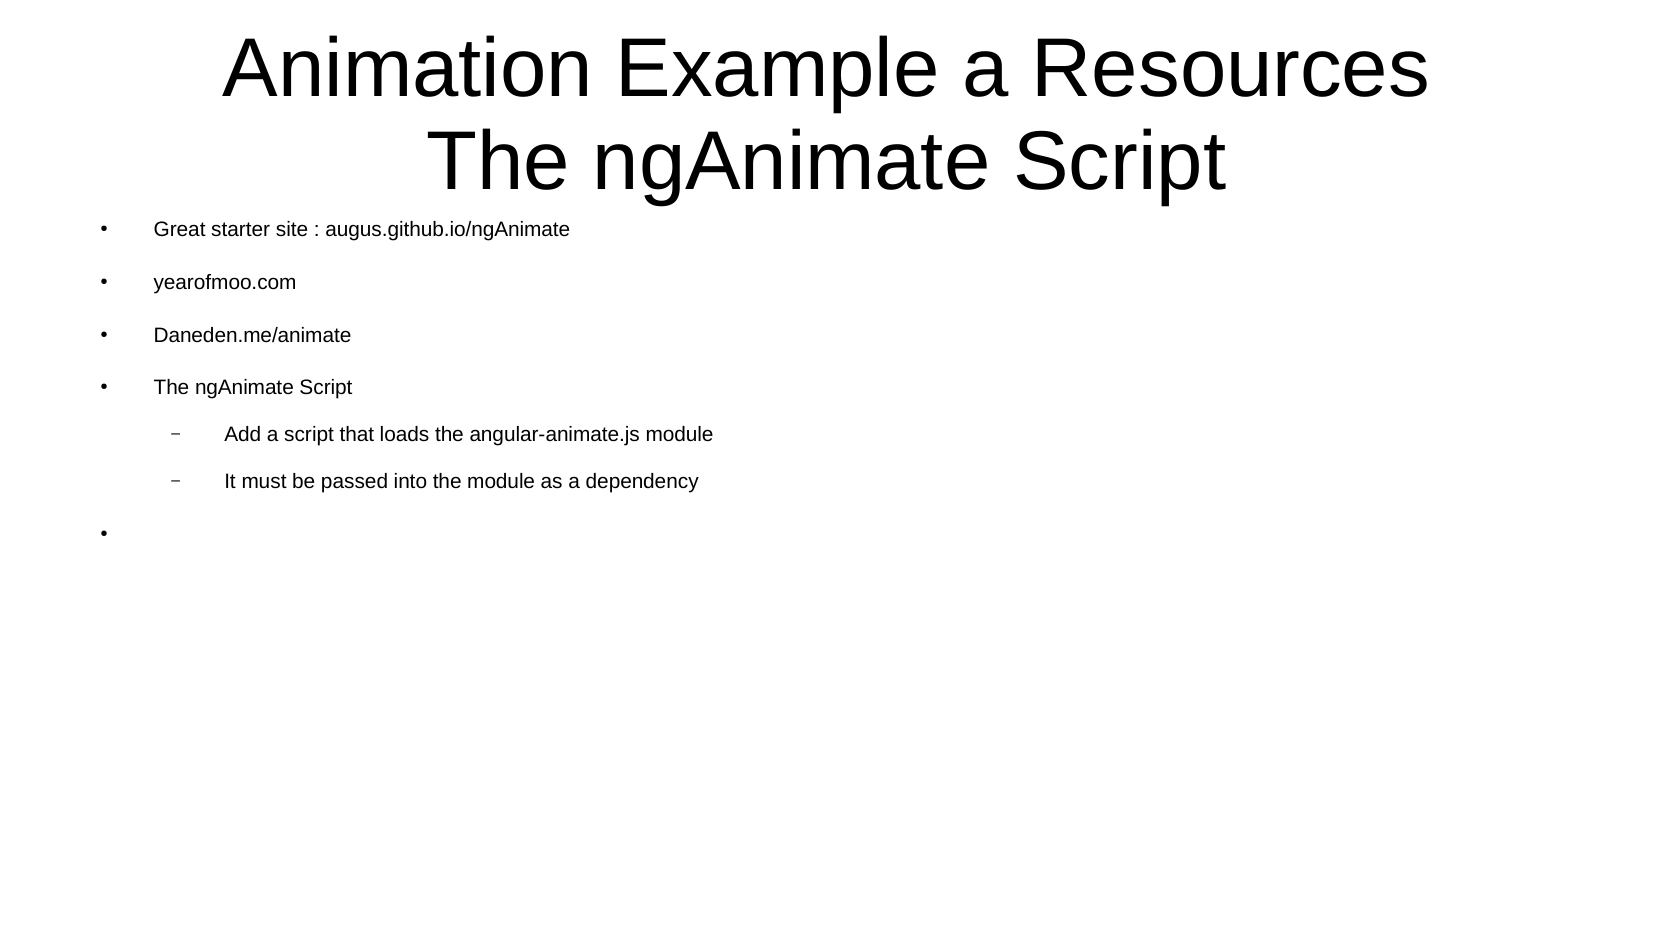

# Animation Example a Resources The ngAnimate Script
Great starter site : augus.github.io/ngAnimate
yearofmoo.com
Daneden.me/animate
The ngAnimate Script
Add a script that loads the angular-animate.js module
It must be passed into the module as a dependency